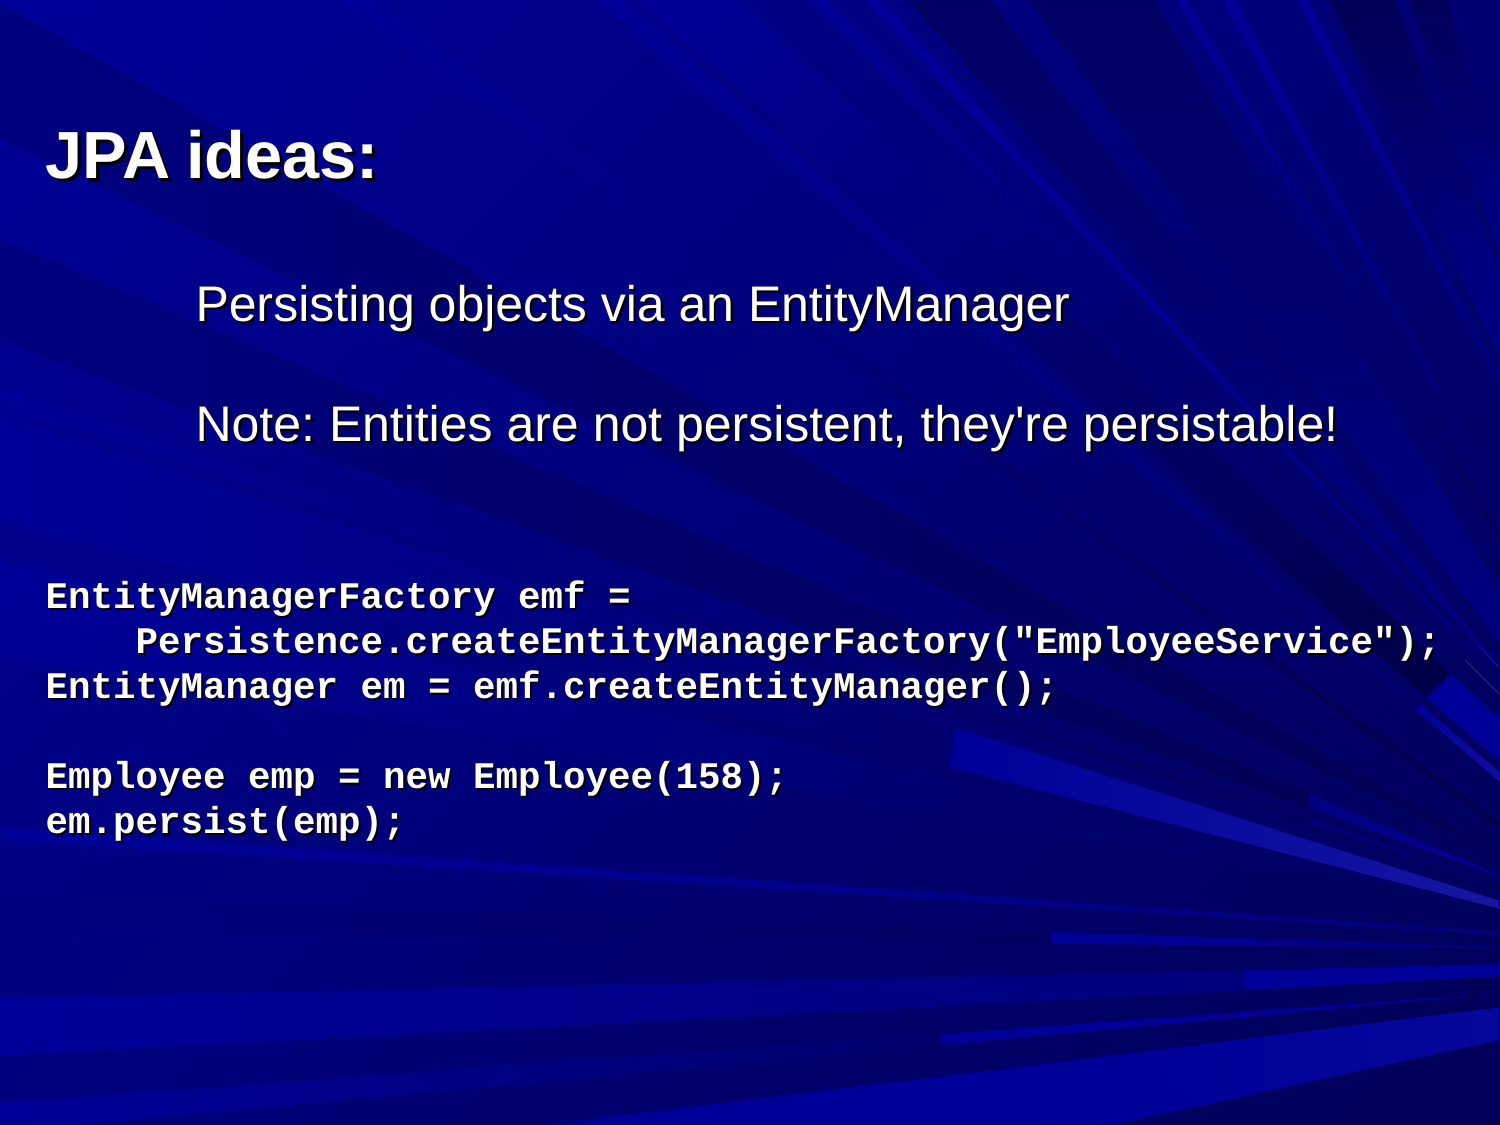

# JPA ideas: Persisting objects via an EntityManager Note: Entities are not persistent, they're persistable! EntityManagerFactory emf = Persistence.createEntityManagerFactory("EmployeeService"); EntityManager em = emf.createEntityManager(); Employee emp = new Employee(158); em.persist(emp);